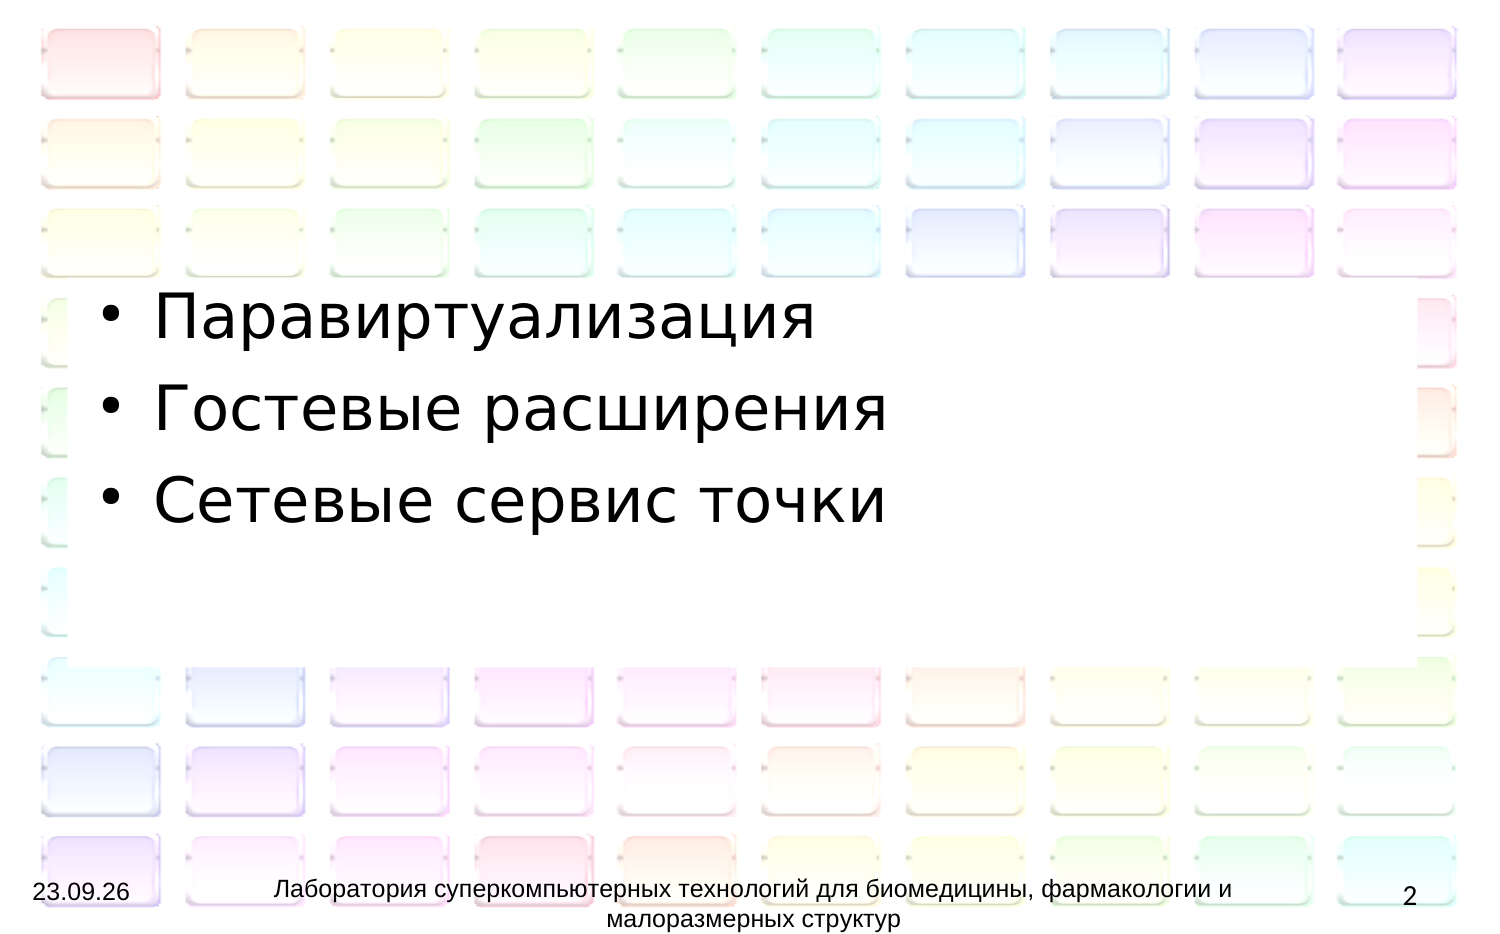

# Паравиртуализация
Гостевые расширения
Сетевые сервис точки
Лаборатория суперкомпьютерных технологий для биомедицины, фармакологии и малоразмерных структур